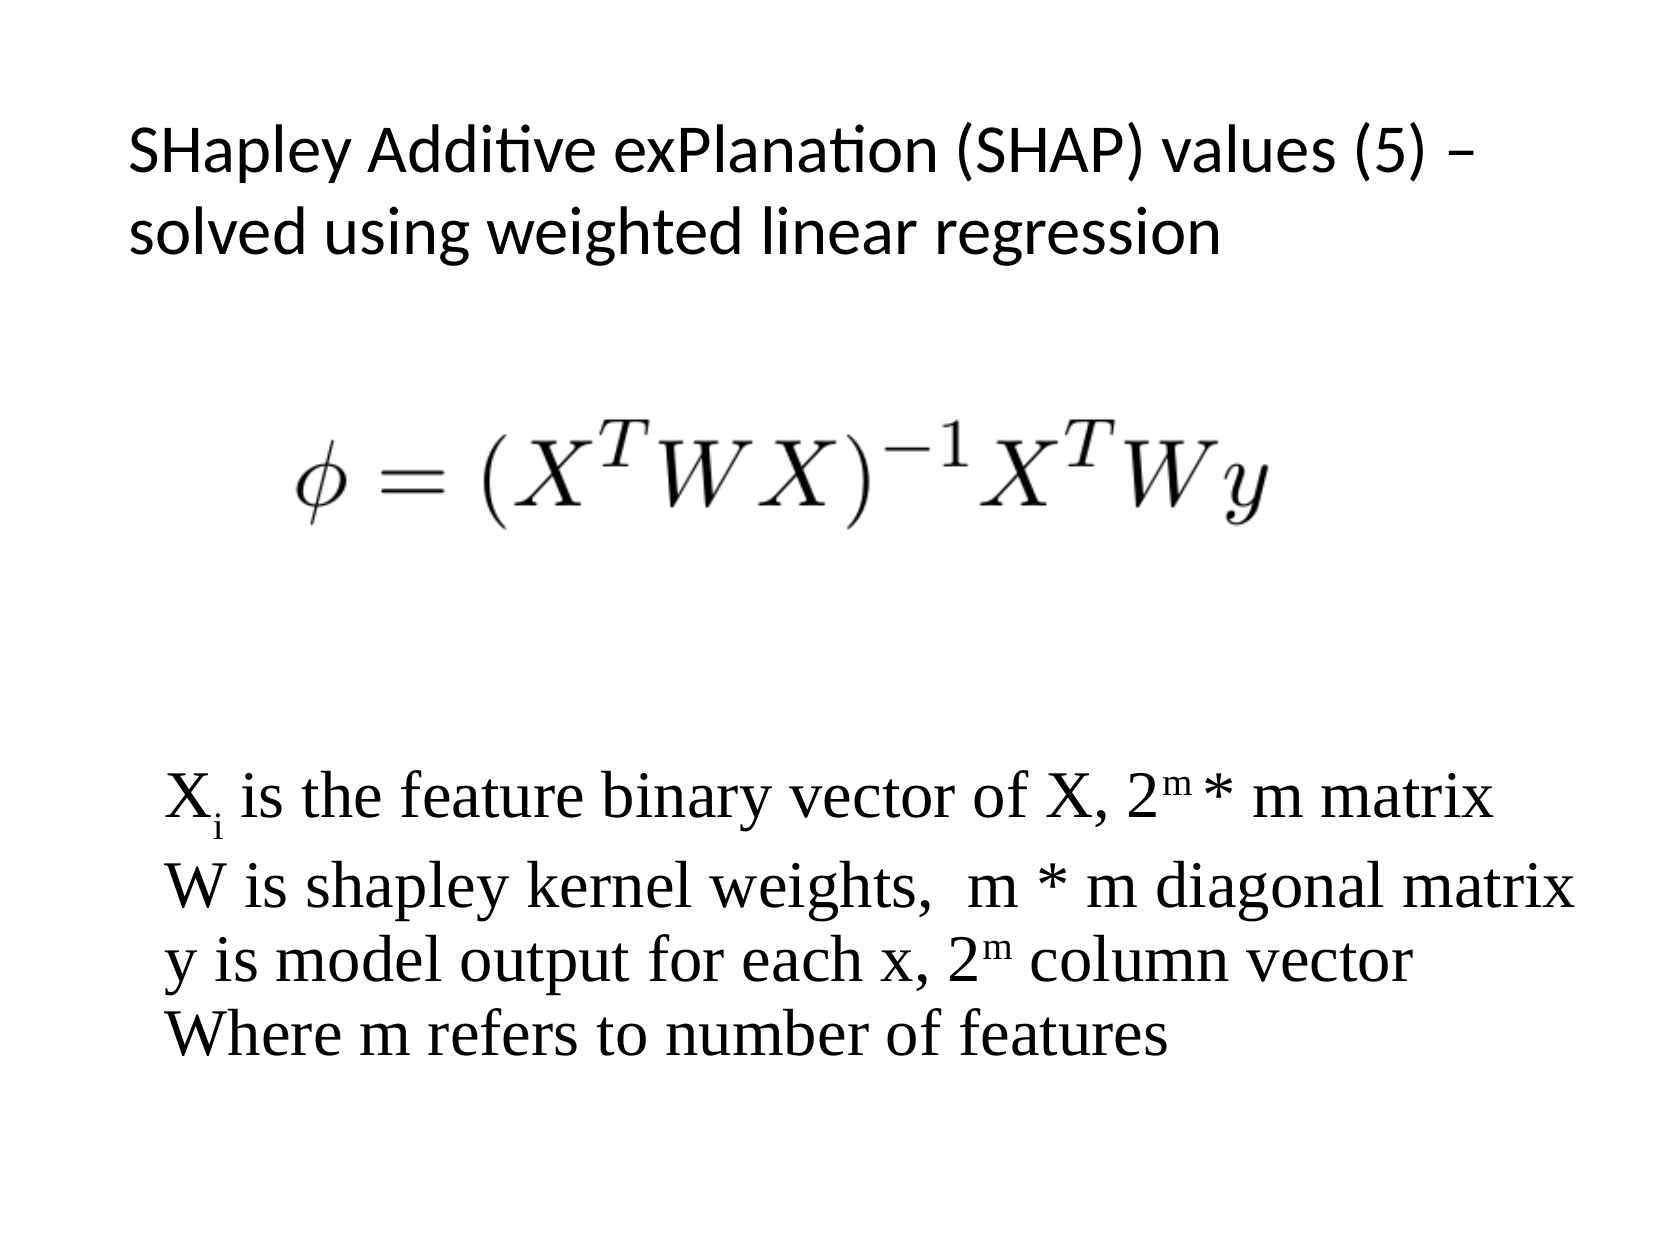

# SHapley Additive exPlanation (SHAP) values (5) – solved using weighted linear regression
Xi is the feature binary vector of X, 2m * m matrix
W is shapley kernel weights, m * m diagonal matrix
y is model output for each x, 2m column vector
Where m refers to number of features